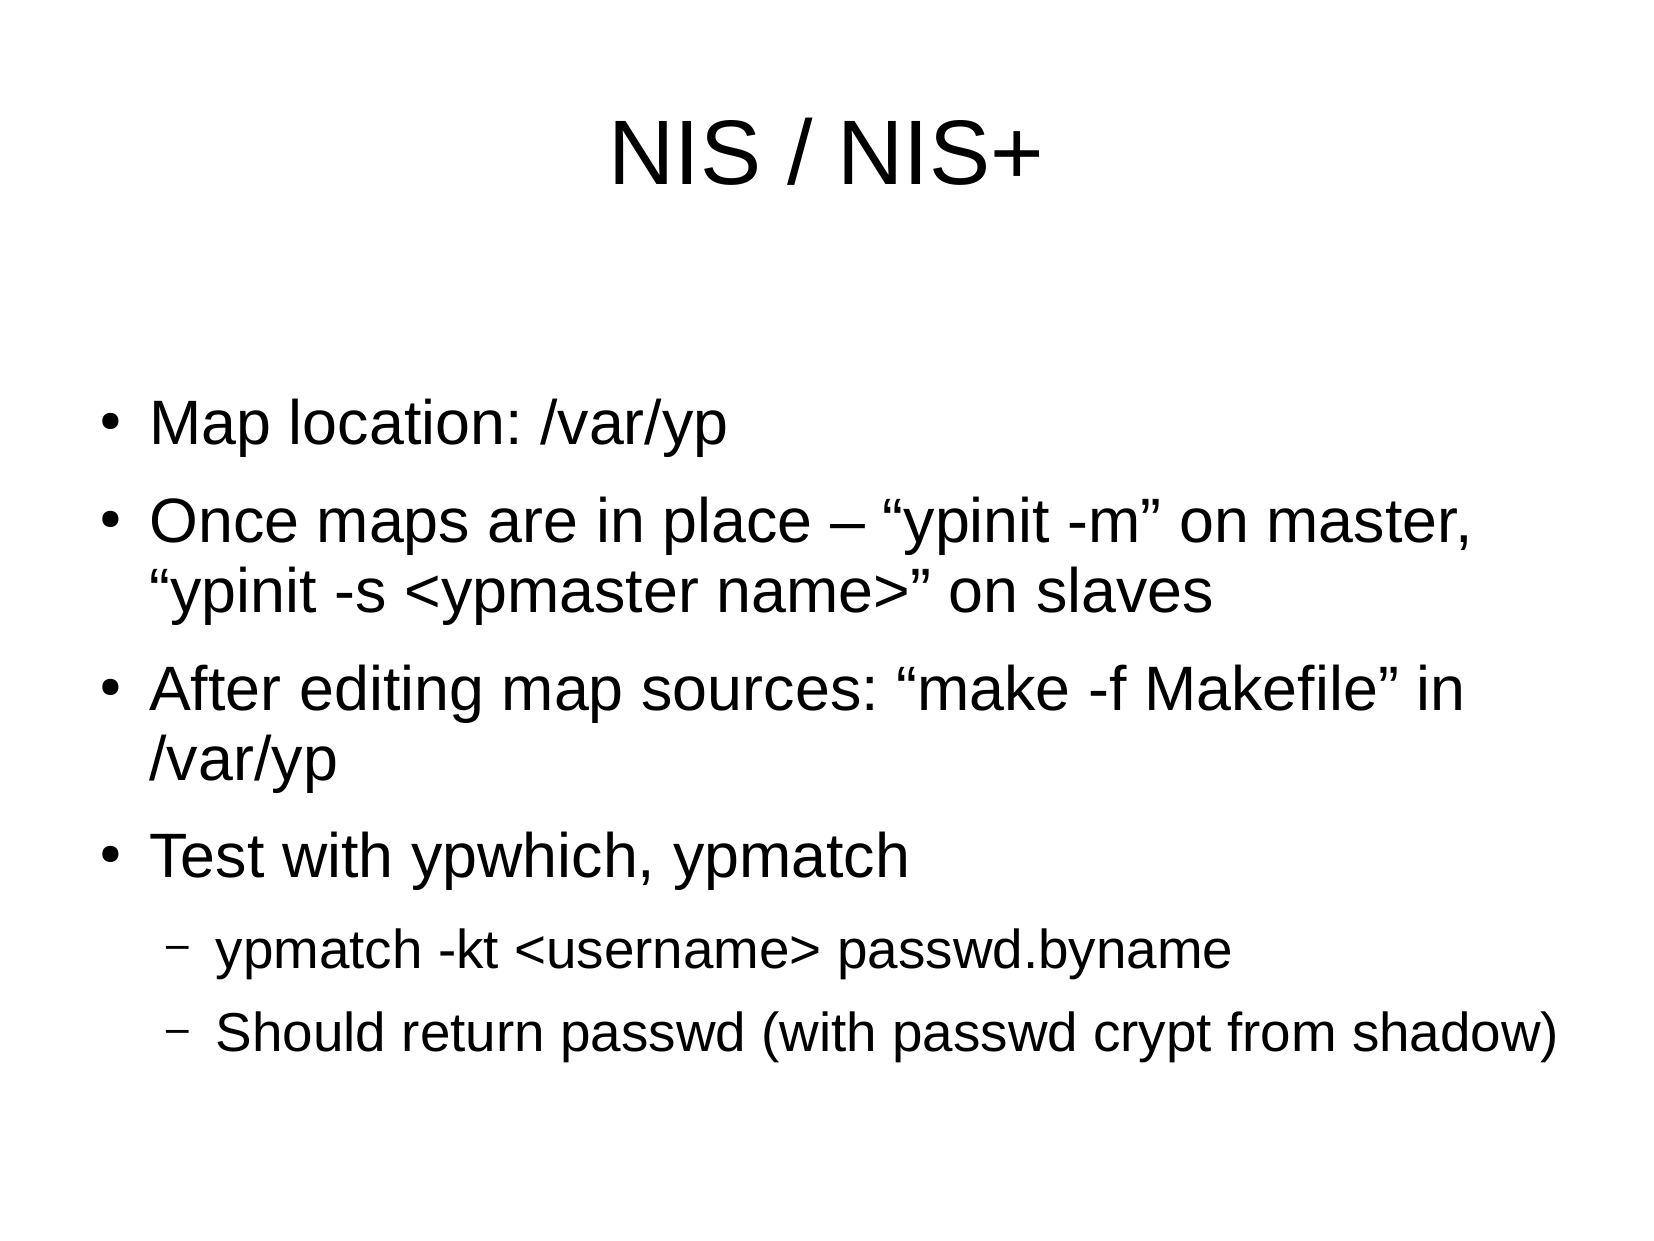

# NIS / NIS+
Map location: /var/yp
Once maps are in place – “ypinit -m” on master, “ypinit -s <ypmaster name>” on slaves
After editing map sources: “make -f Makefile” in /var/yp
Test with ypwhich, ypmatch
ypmatch -kt <username> passwd.byname
Should return passwd (with passwd crypt from shadow)